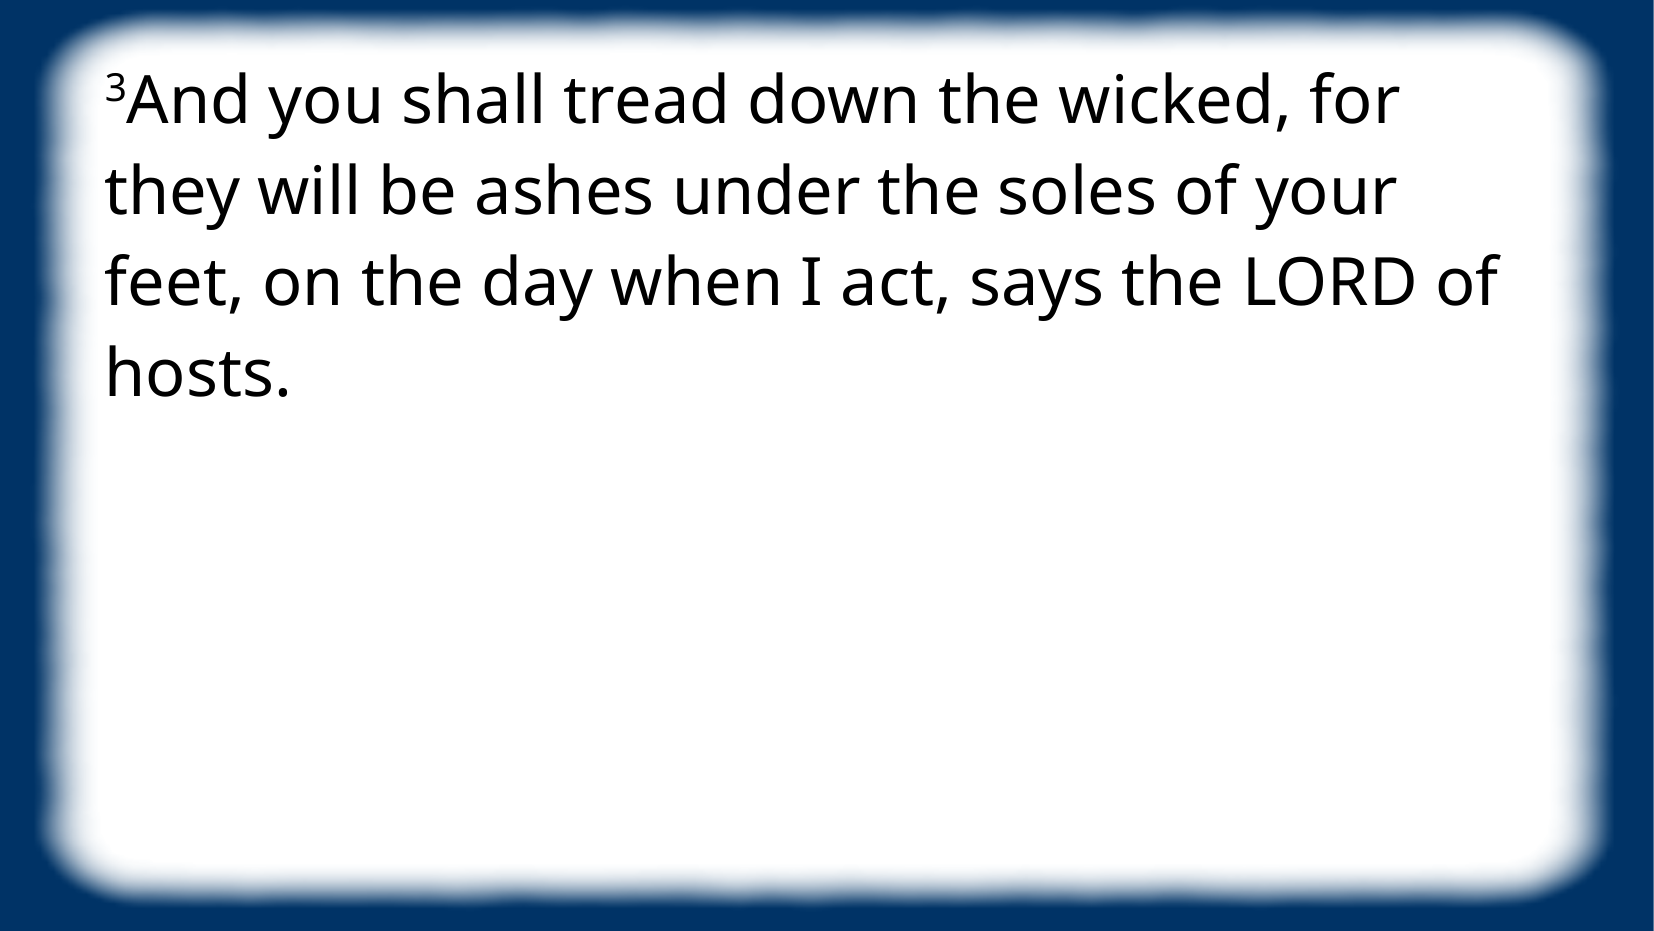

3And you shall tread down the wicked, for they will be ashes under the soles of your feet, on the day when I act, says the LORD of hosts.